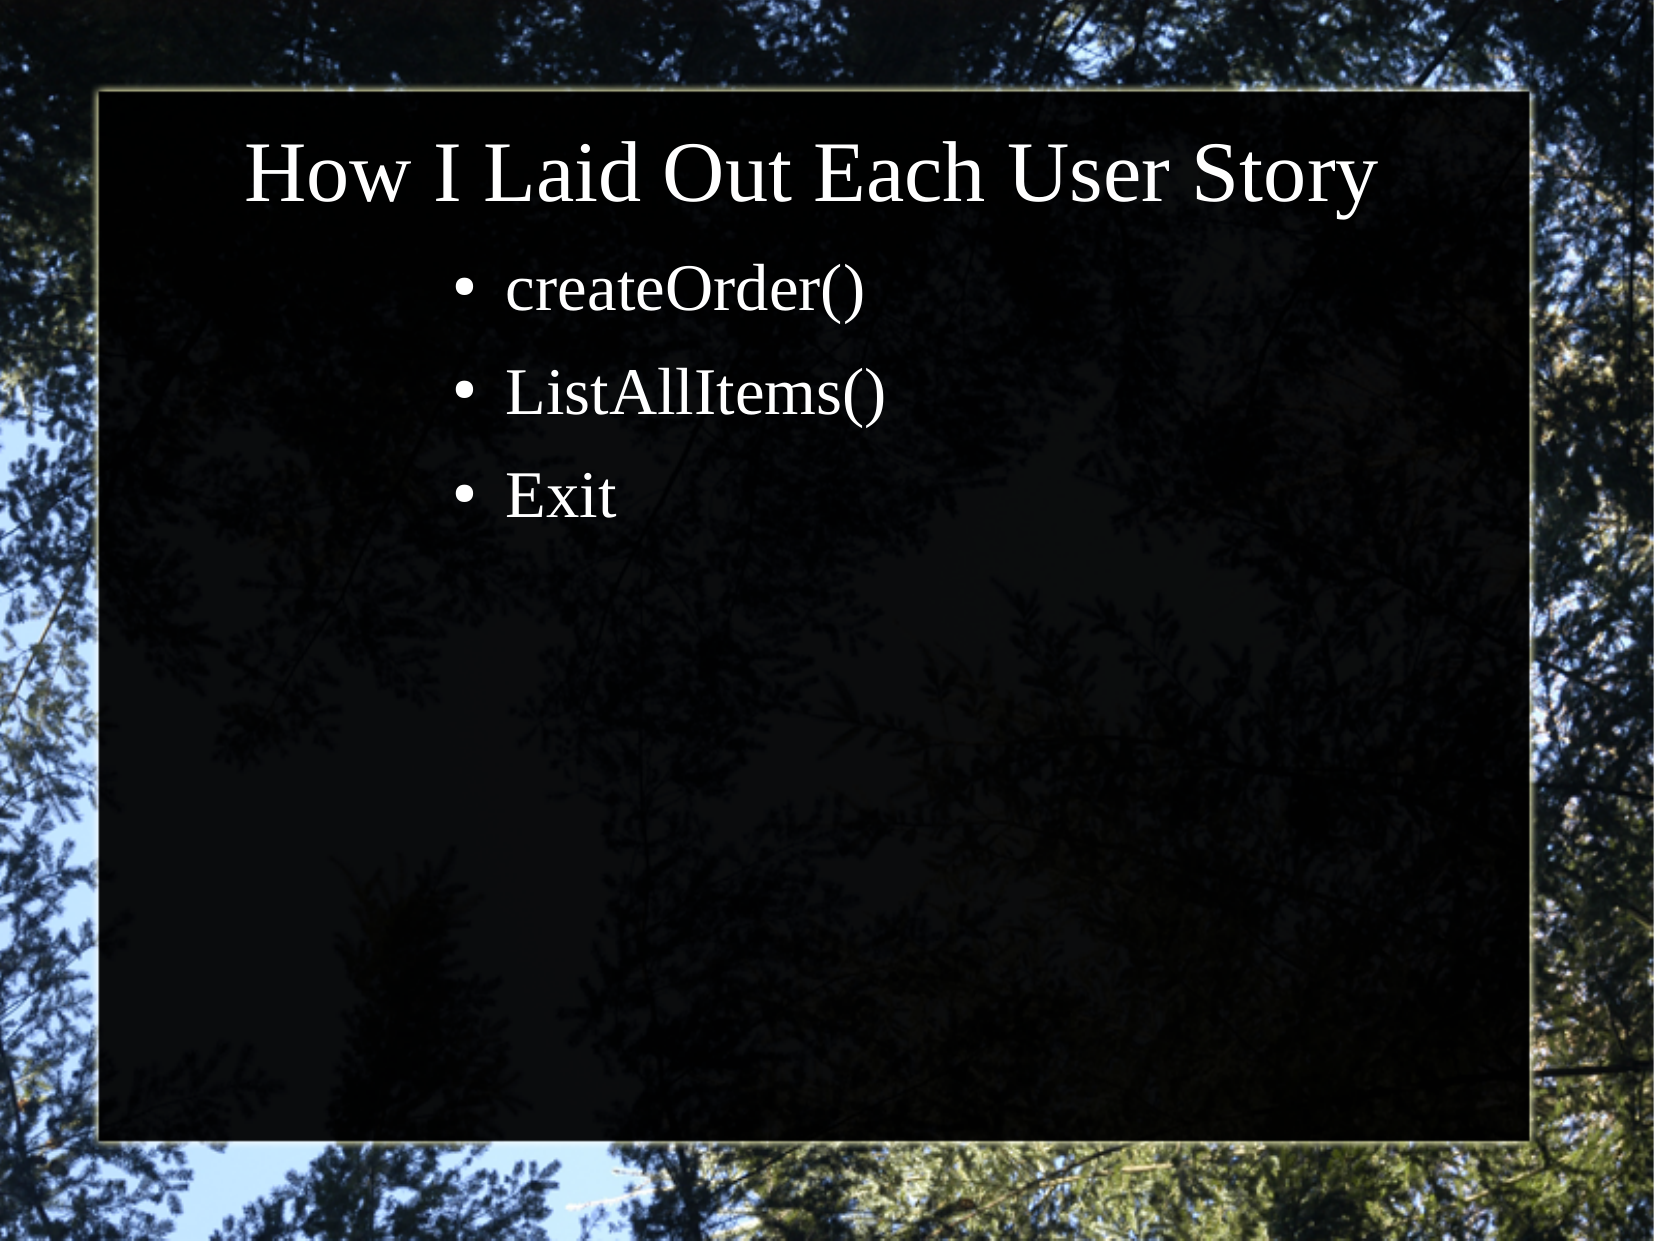

# How I Laid Out Each User Story
createOrder()
ListAllItems()
Exit